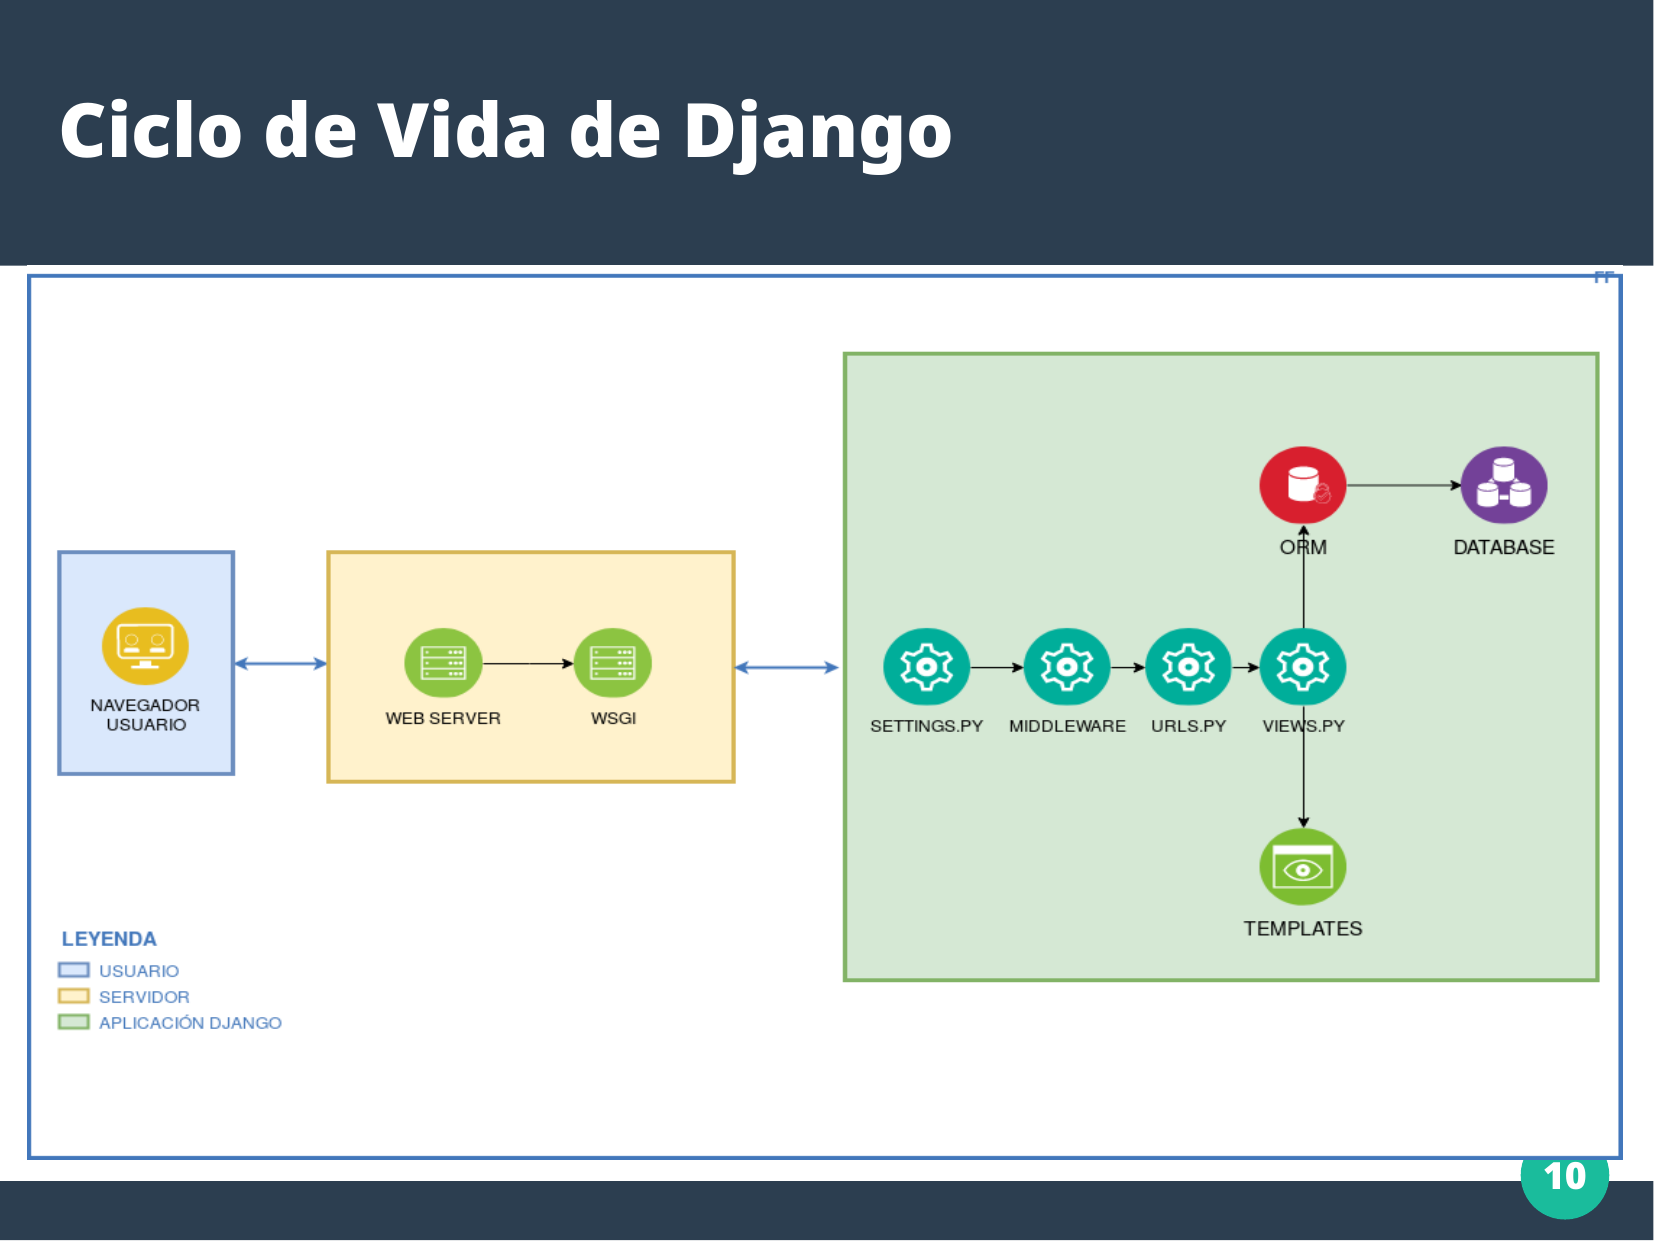

# Ciclo de Vida de Django
10